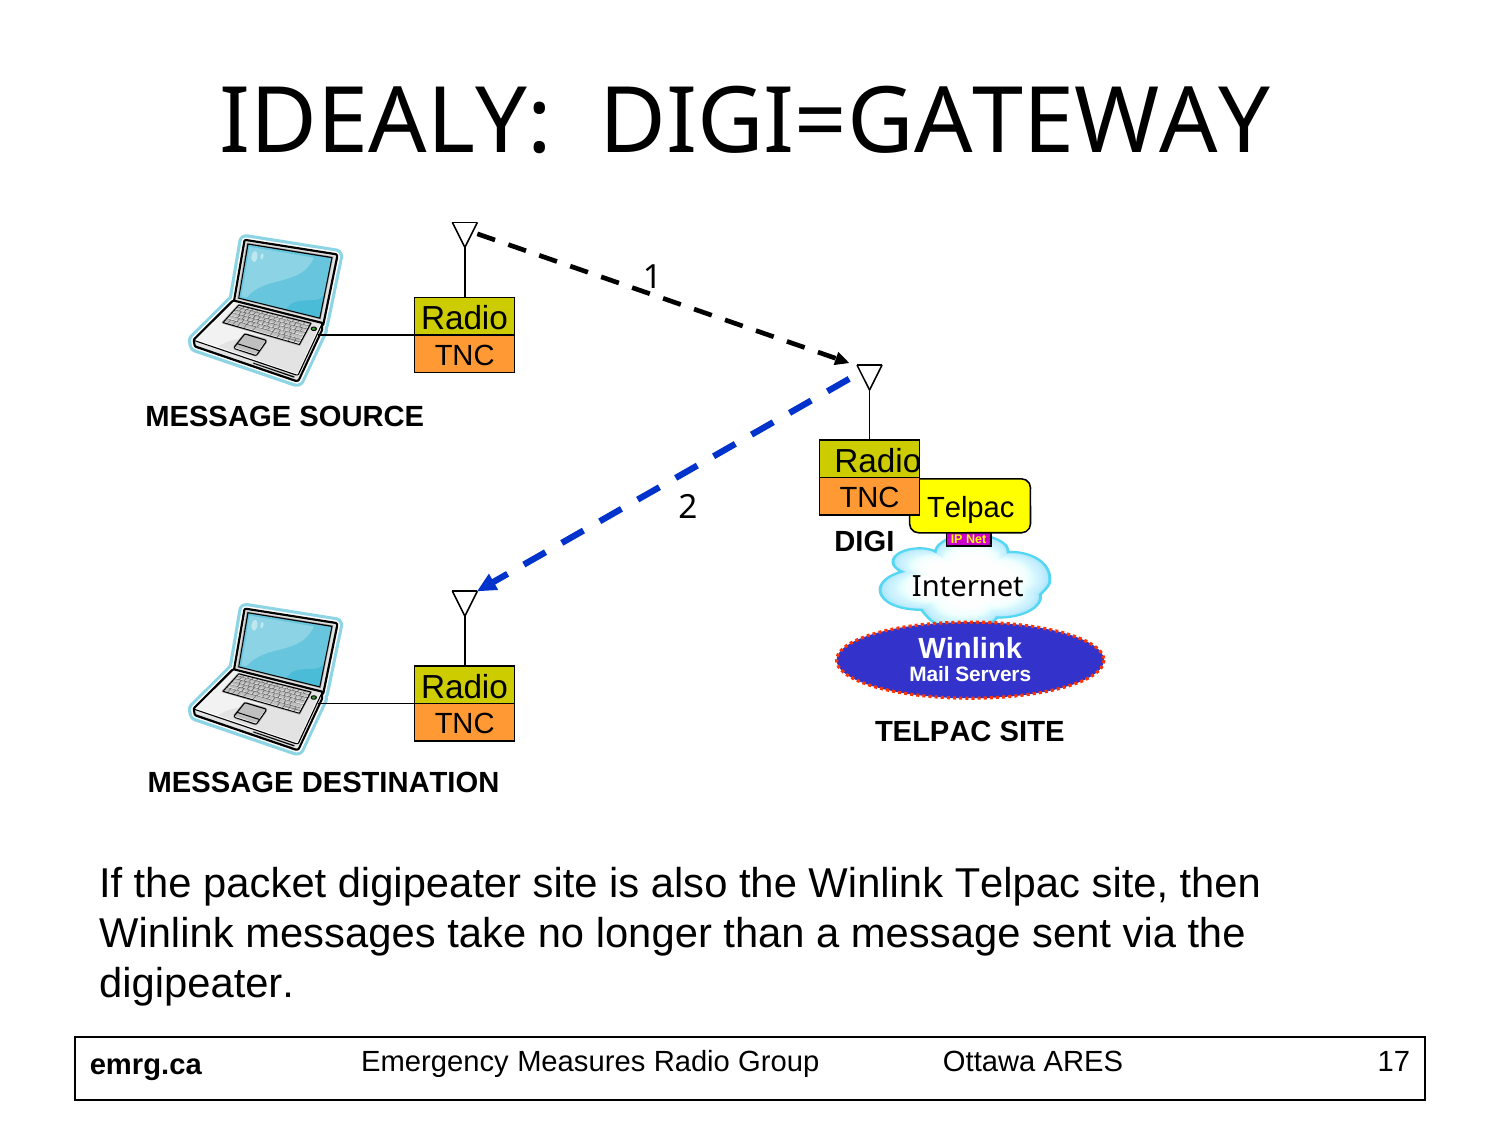

IDEALY: DIGI=GATEWAY
Radio
TNC
MESSAGE SOURCE
1
Radio
TNC
Telpac
DIGI
IP Net
Internet
Winlink
Mail Servers
TELPAC SITE
2
Radio
TNC
MESSAGE DESTINATION
If the packet digipeater site is also the Winlink Telpac site, then Winlink messages take no longer than a message sent via the digipeater.
Emergency Measures Radio Group Ottawa ARES
17